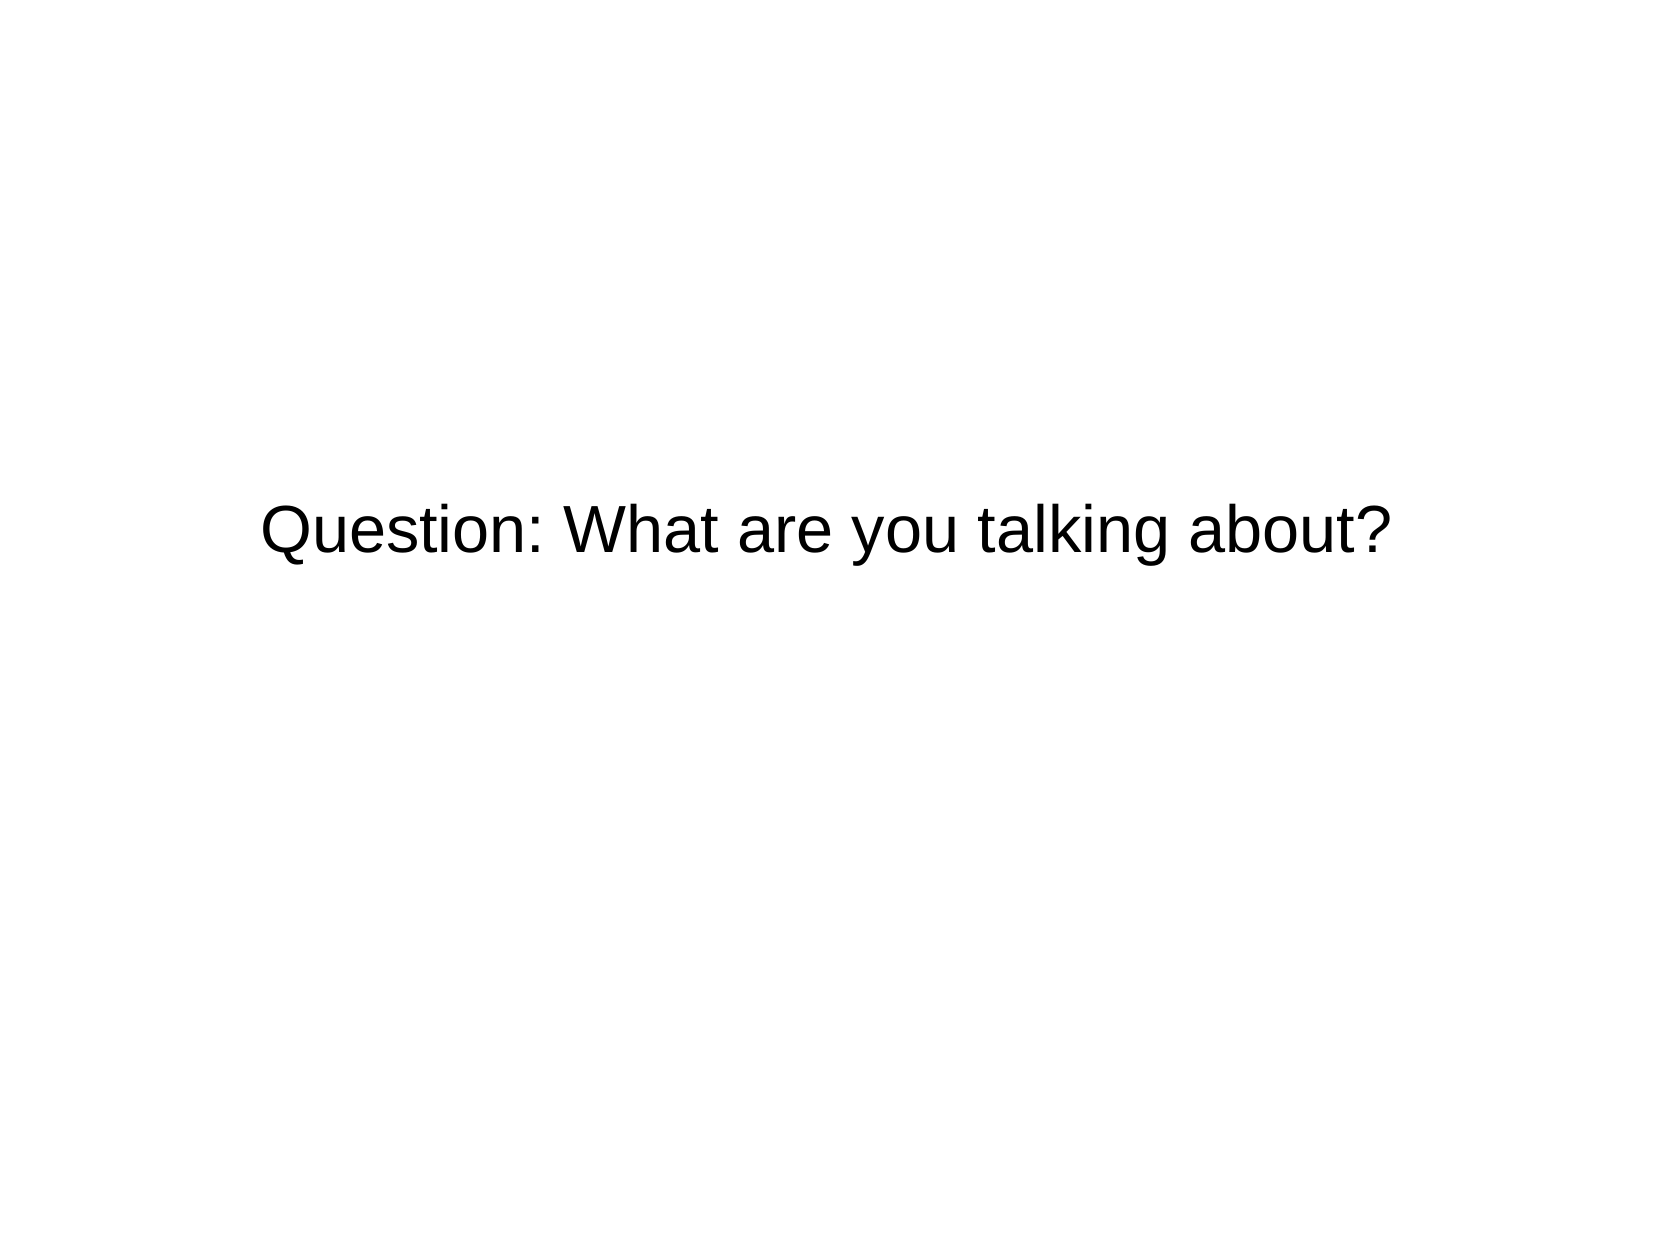

# Question: What are you talking about?